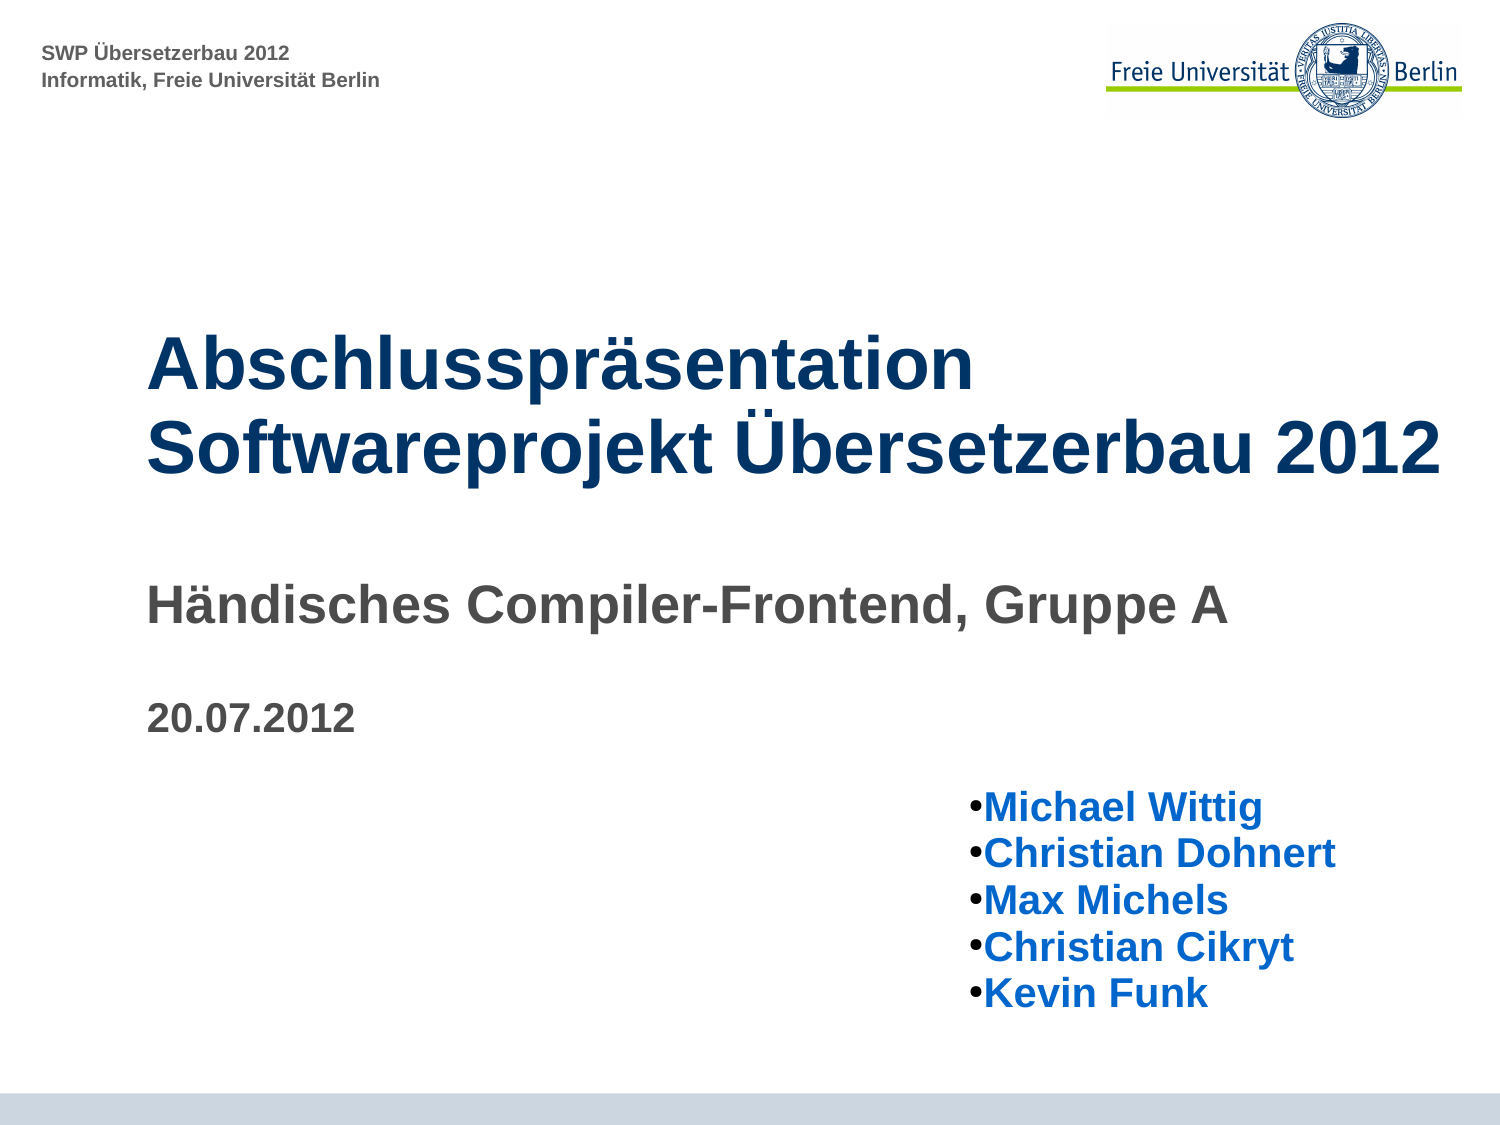

# Abschlusspräsentation Softwareprojekt Übersetzerbau 2012 Händisches Compiler-Frontend, Gruppe A 20.07.2012
Michael Wittig
Christian Dohnert
Max Michels
Christian Cikryt
Kevin Funk